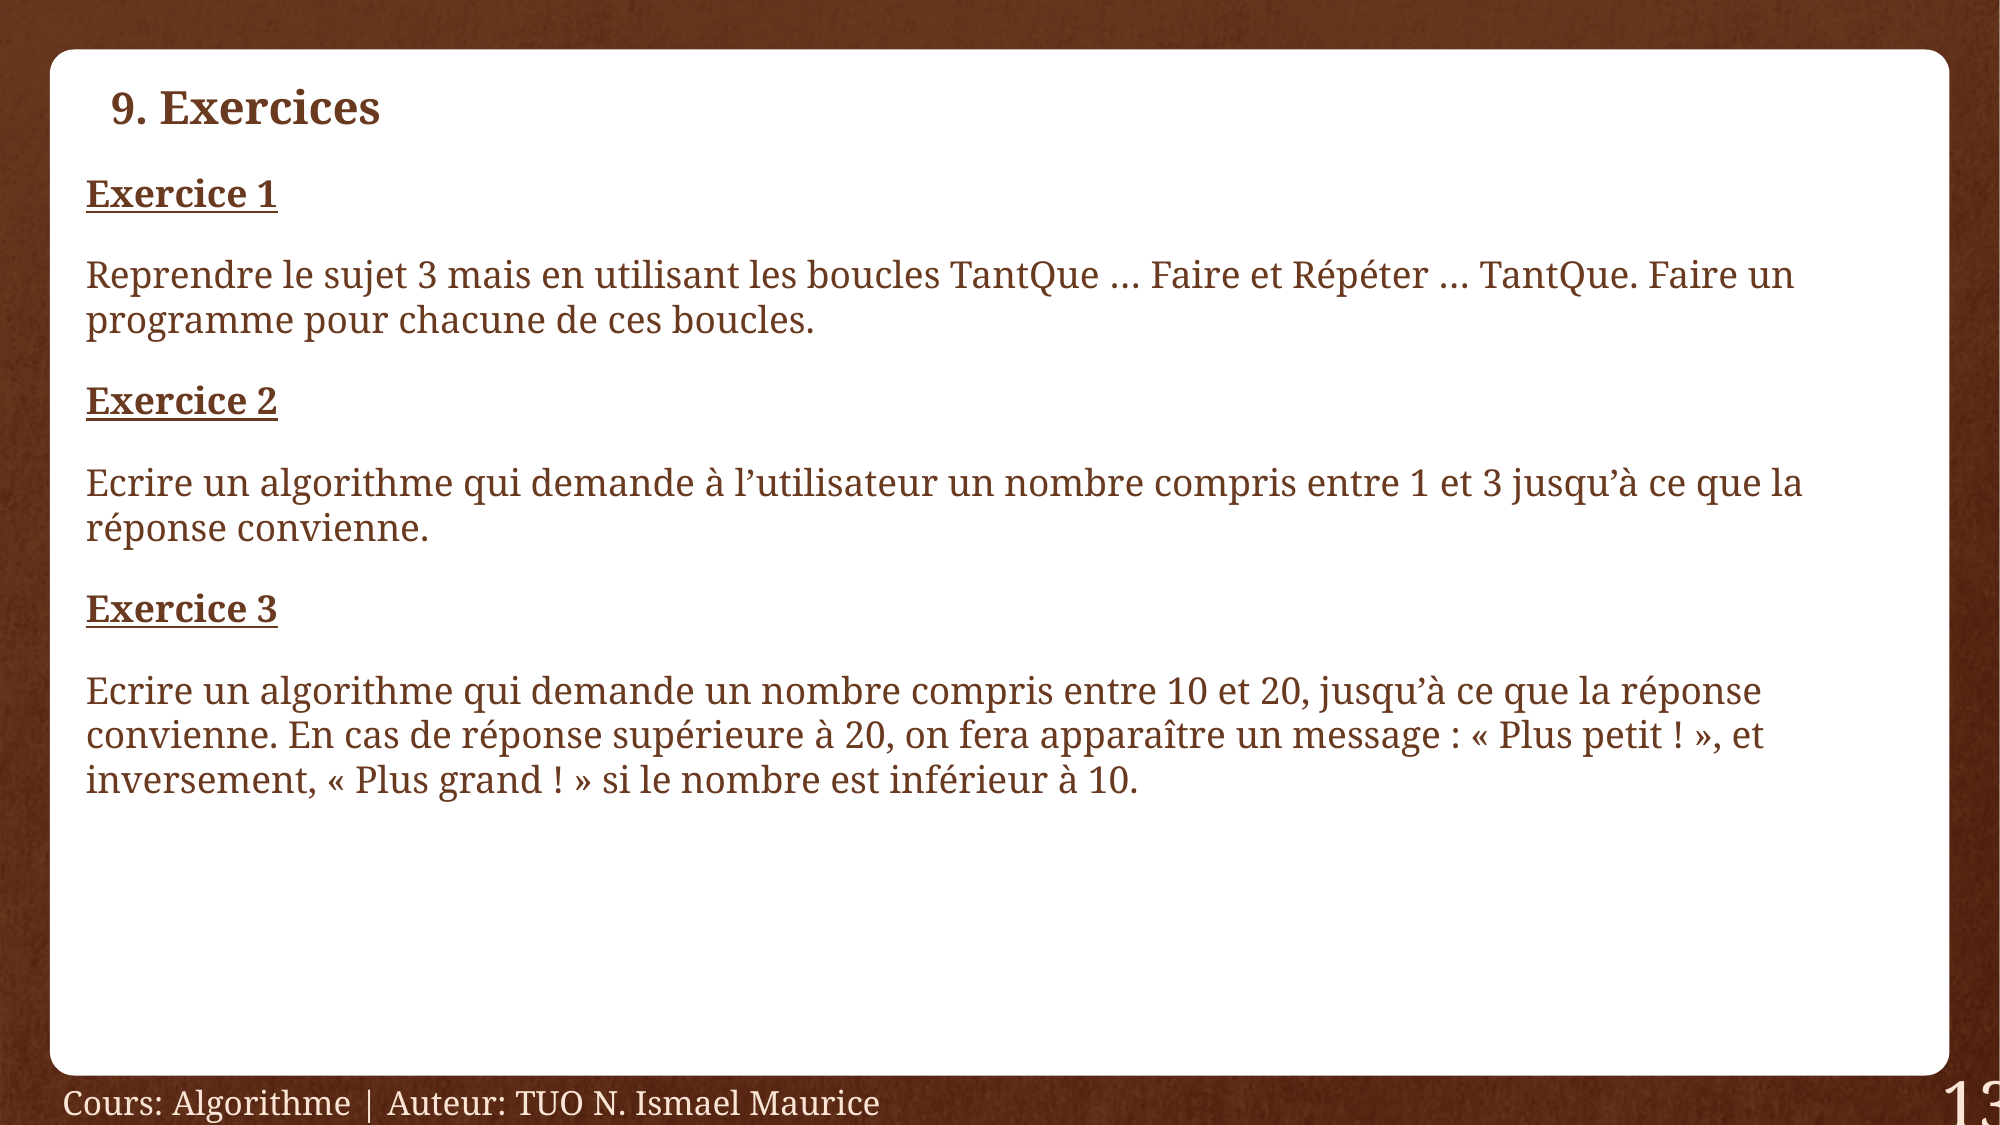

9. Exercices
# Exercice 1
Reprendre le sujet 3 mais en utilisant les boucles TantQue … Faire et Répéter … TantQue. Faire un programme pour chacune de ces boucles.
Exercice 2
Ecrire un algorithme qui demande à l’utilisateur un nombre compris entre 1 et 3 jusqu’à ce que la réponse convienne.
Exercice 3
Ecrire un algorithme qui demande un nombre compris entre 10 et 20, jusqu’à ce que la réponse convienne. En cas de réponse supérieure à 20, on fera apparaître un message : « Plus petit ! », et inversement, « Plus grand ! » si le nombre est inférieur à 10.
Cours: Algorithme | Auteur: TUO N. Ismael Maurice